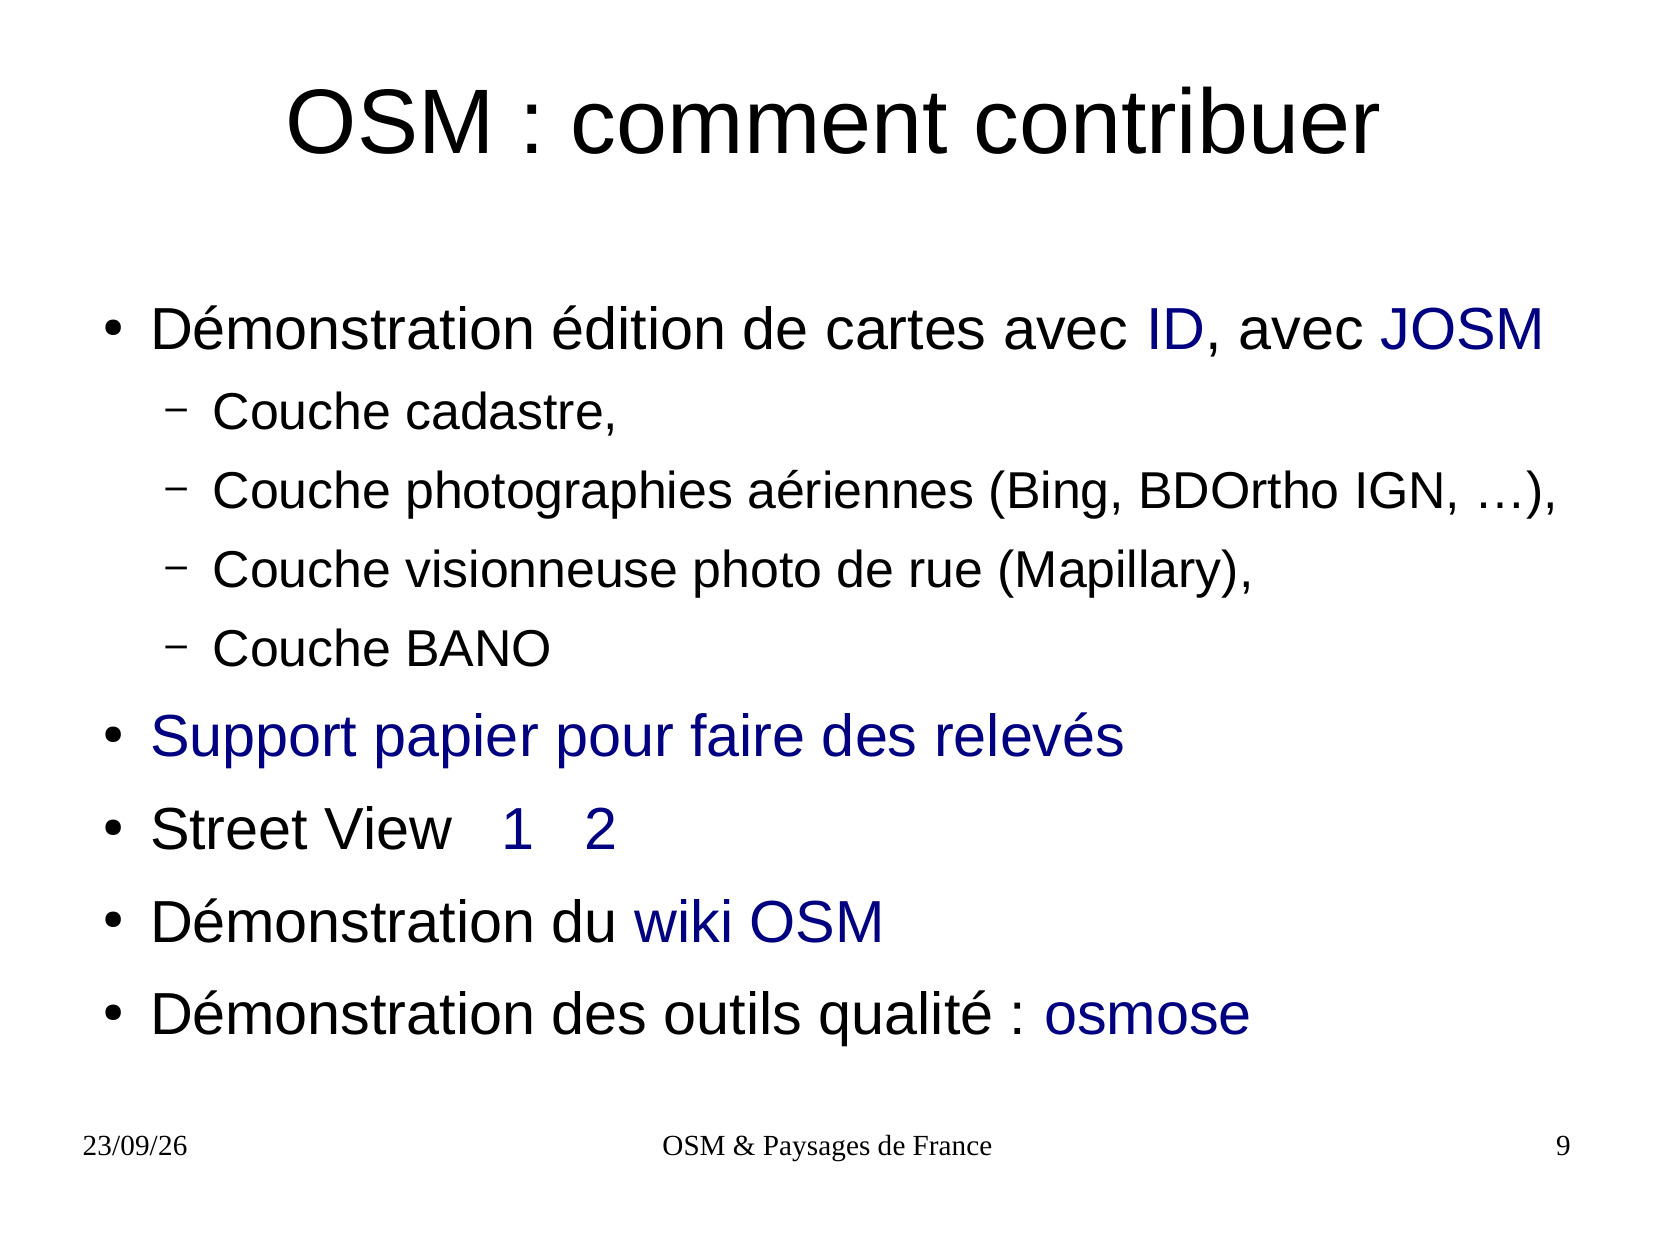

# OSM : comment contribuer
Démonstration édition de cartes avec ID, avec JOSM
Couche cadastre,
Couche photographies aériennes (Bing, BDOrtho IGN, …),
Couche visionneuse photo de rue (Mapillary),
Couche BANO
Support papier pour faire des relevés
Street View 1 2
Démonstration du wiki OSM
Démonstration des outils qualité : osmose
OSM & Paysages de France
9